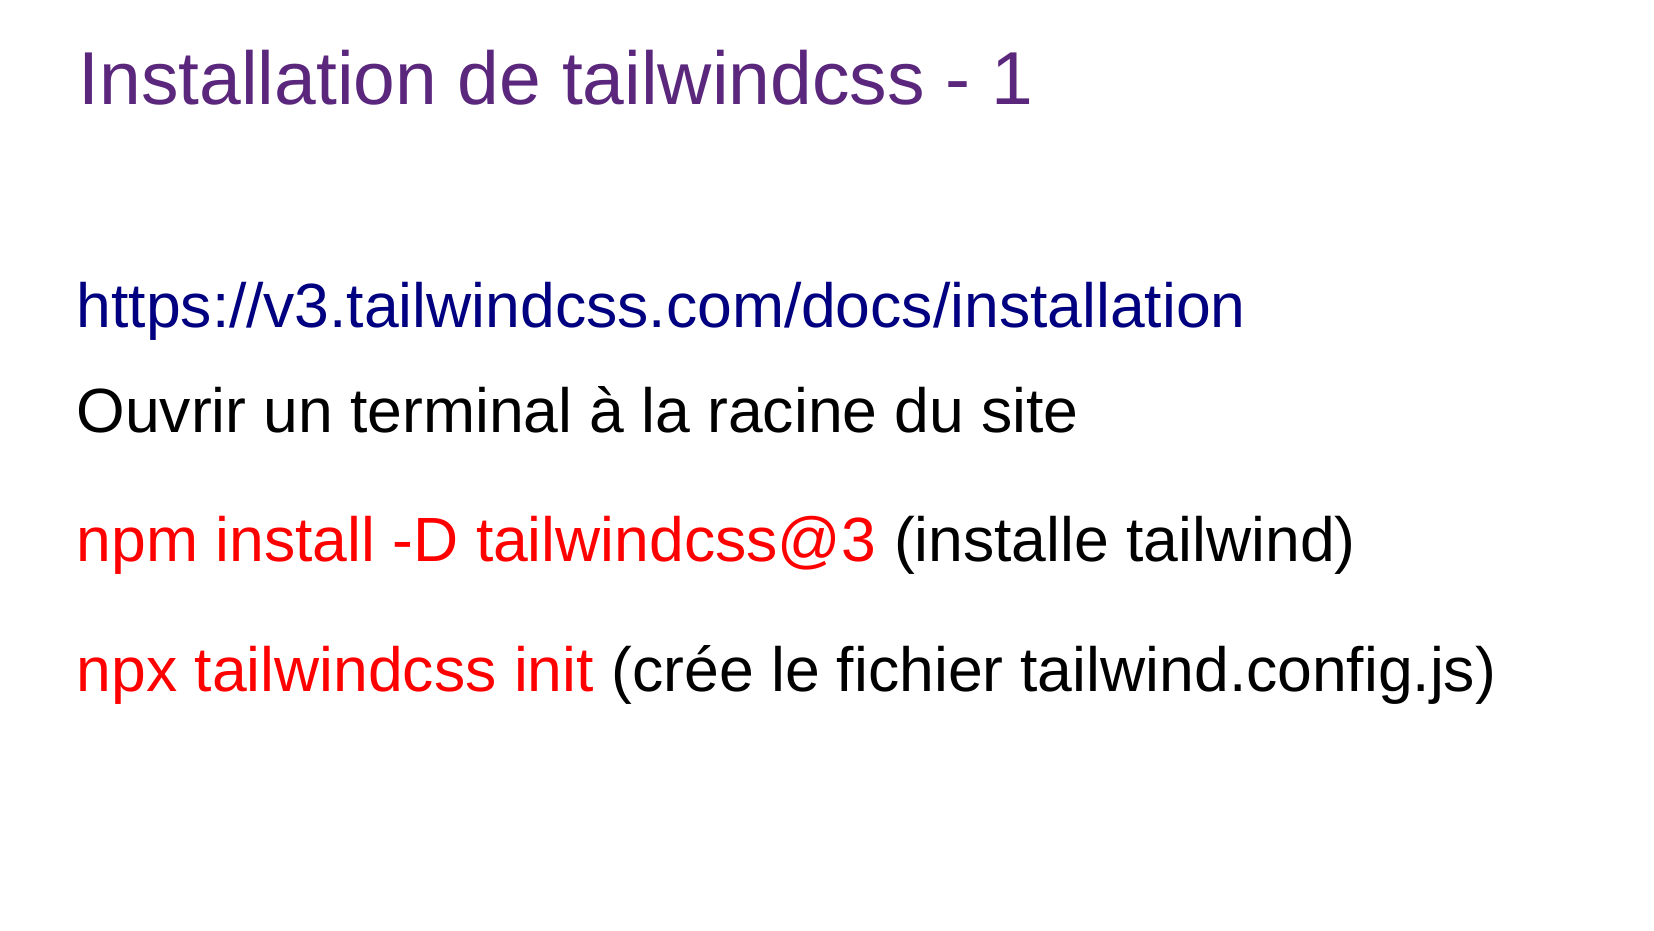

# Installation de tailwindcss - 1
https://v3.tailwindcss.com/docs/installation
Ouvrir un terminal à la racine du site
npm install -D tailwindcss@3 (installe tailwind)
npx tailwindcss init (crée le fichier tailwind.config.js)